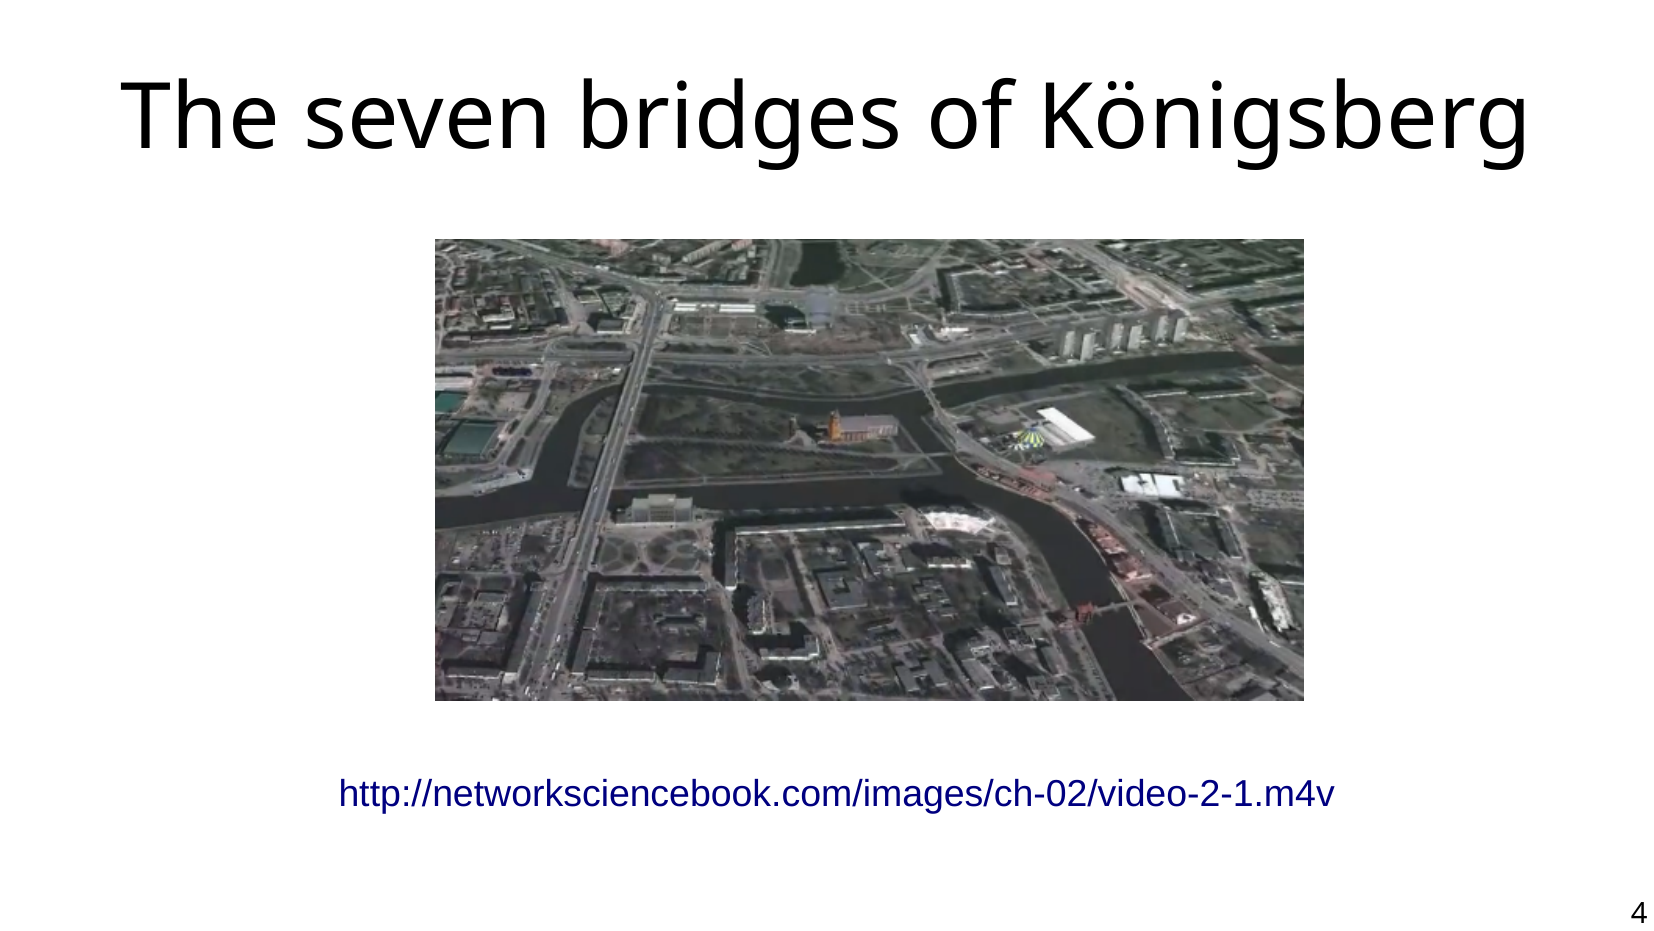

# The seven bridges of Königsberg
http://networksciencebook.com/images/ch-02/video-2-1.m4v
4